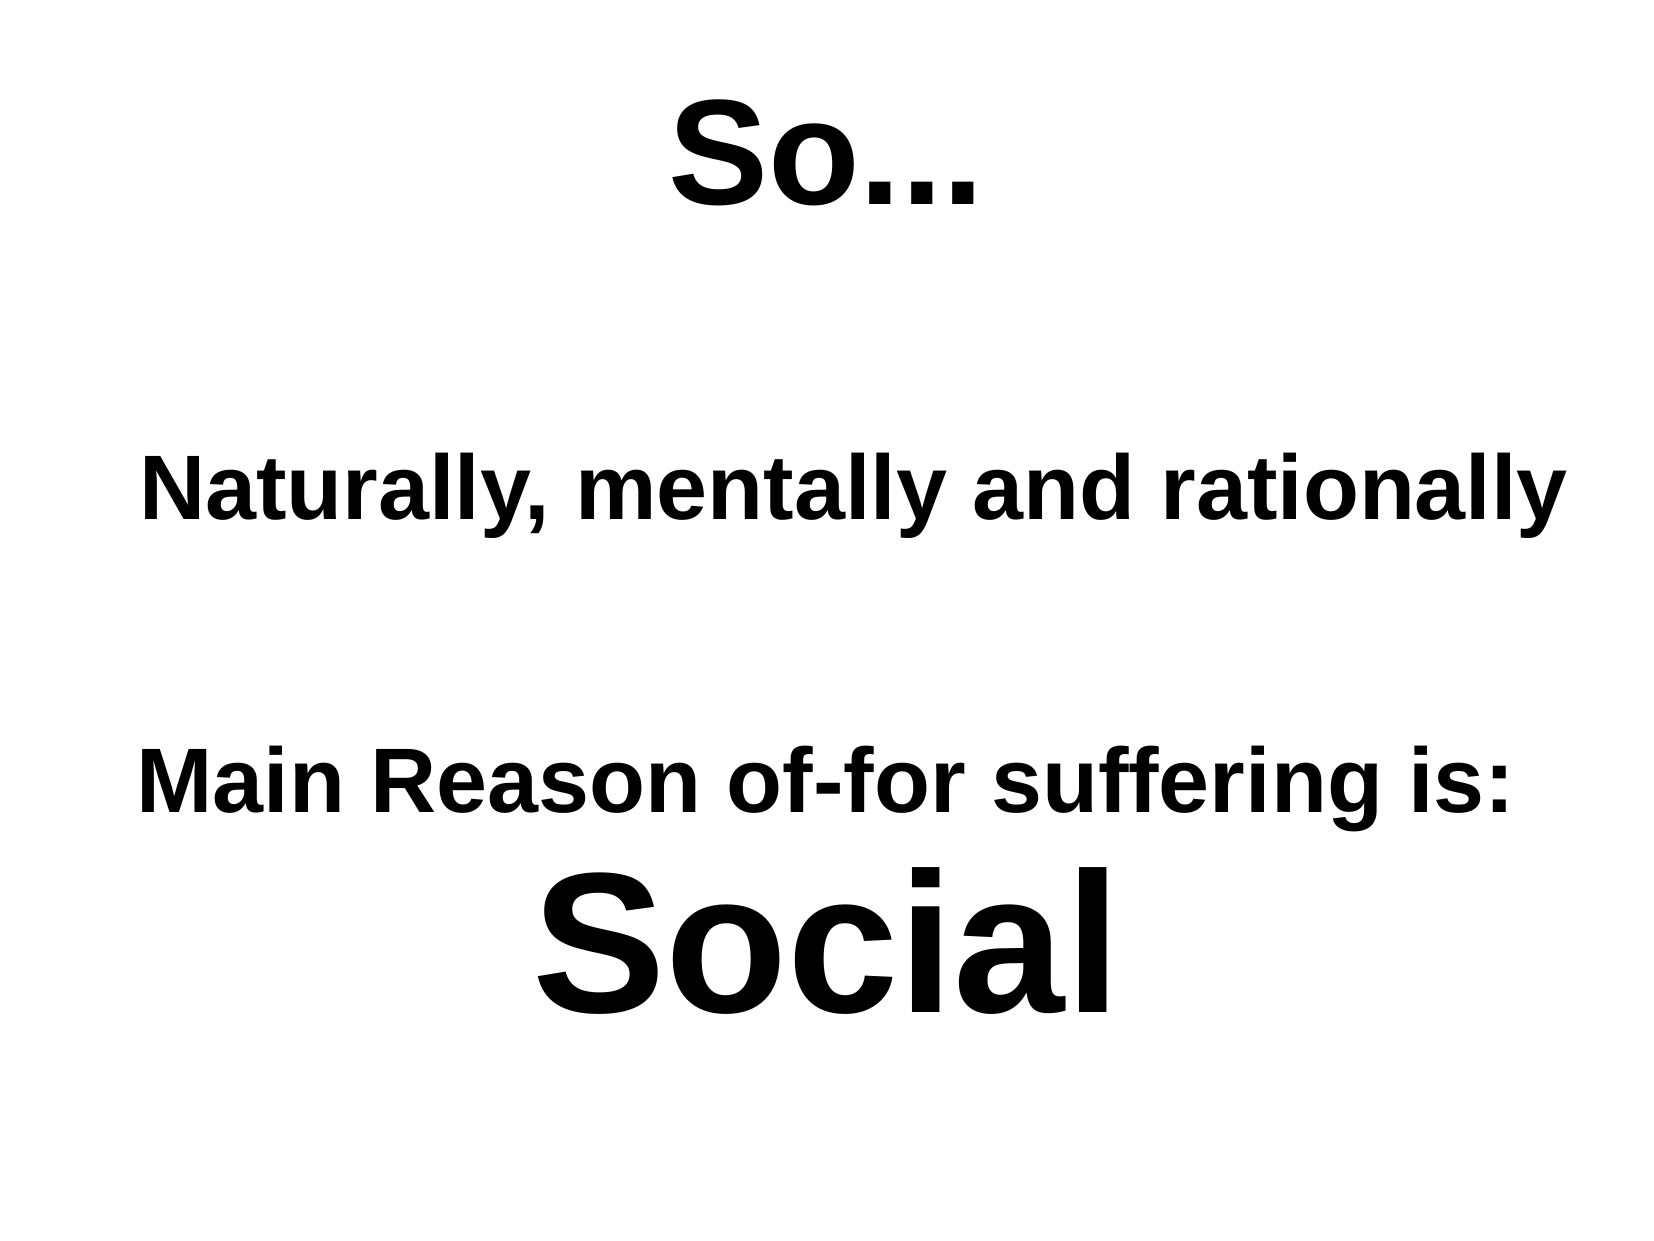

Naturally, mentally and rationally
Main Reason of-for suffering is:
Social
# So...